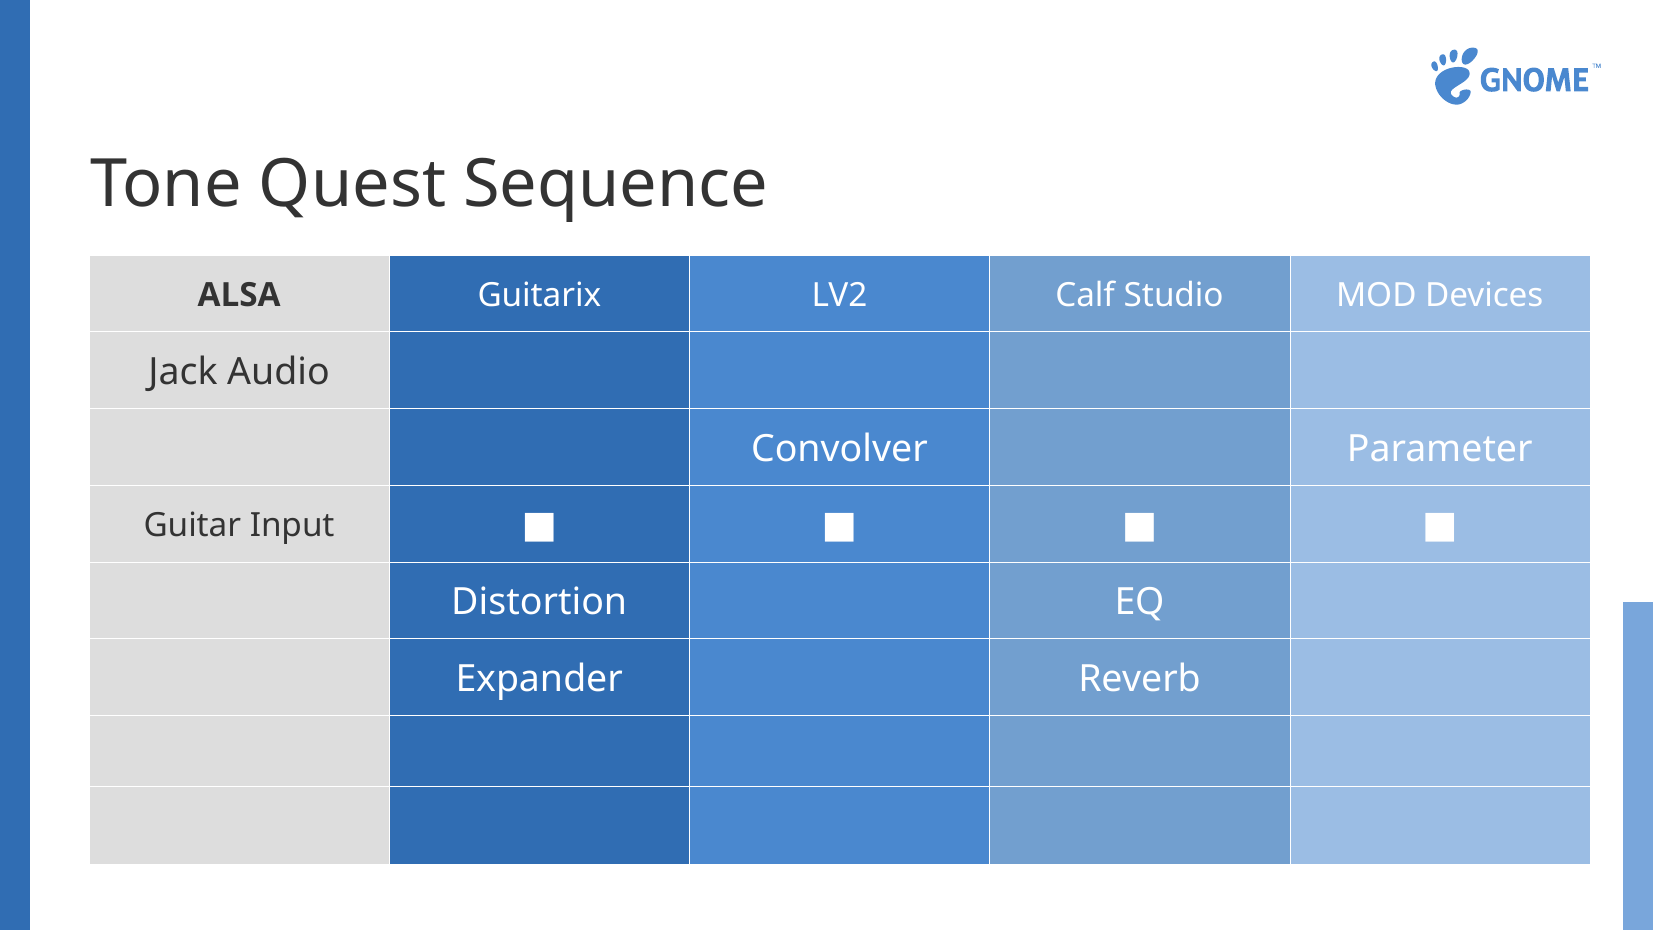

# Tone Quest Sequence
| ALSA | Guitarix | LV2 | Calf Studio | MOD Devices |
| --- | --- | --- | --- | --- |
| Jack Audio | | | | |
| | | Convolver | | Parameter |
| Guitar Input | ■ | ■ | ■ | ■ |
| | Distortion | | EQ | |
| | Expander | | Reverb | |
| | | | | |
| | | | | |